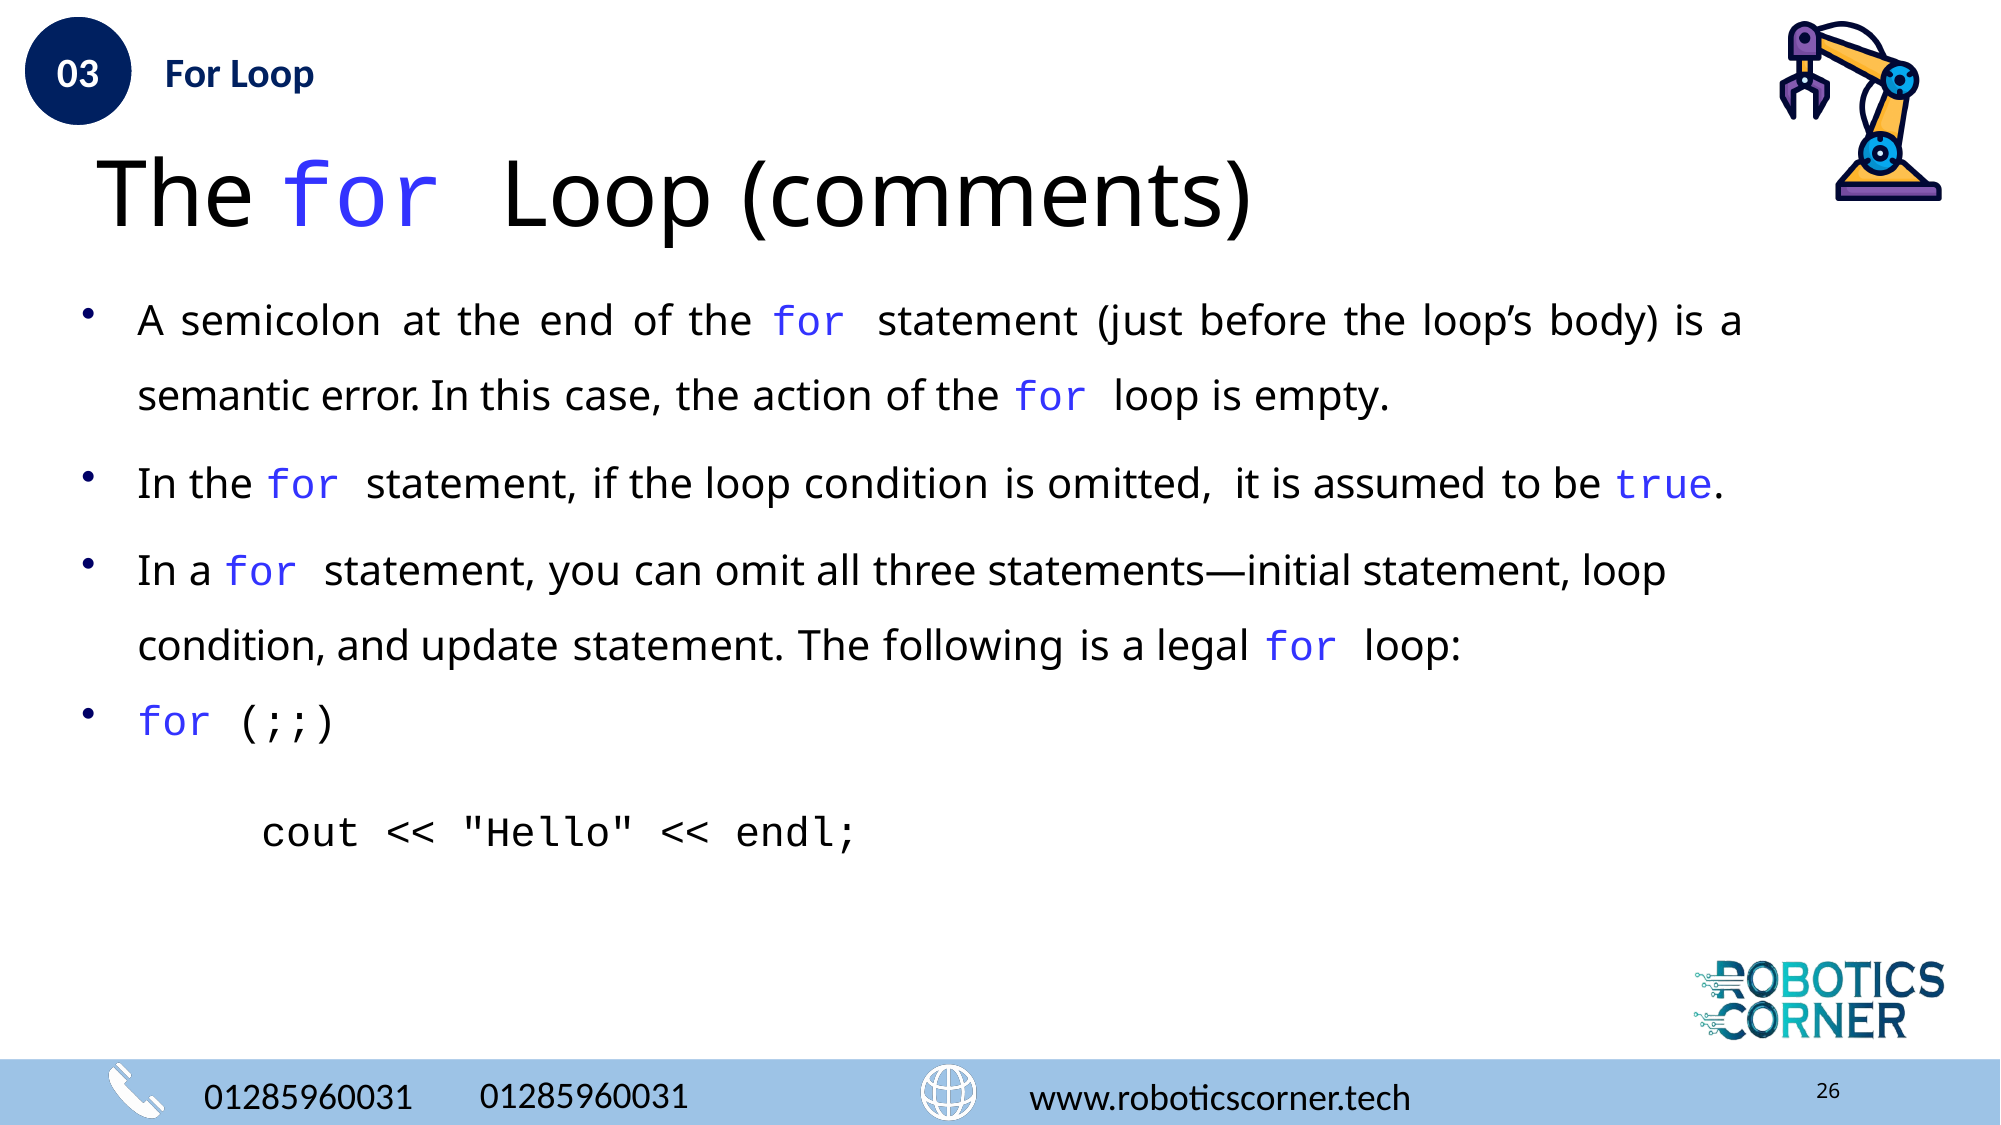

03
For Loop
# The for Loop (comments)
A semicolon at the end of the for statement (just before the loop’s body) is a semantic error. In this case, the action of the for loop is empty.
In the for statement, if the loop condition is omitted, it is assumed to be true.
In a for statement, you can omit all three statements—initial statement, loop condition, and update statement. The following is a legal for loop:
for (;;)
cout << "Hello" << endl;
C++ Programming: From Problem Analysis to Program Design, Third Edition
01285960031
01285960031
www.roboticscorner.tech